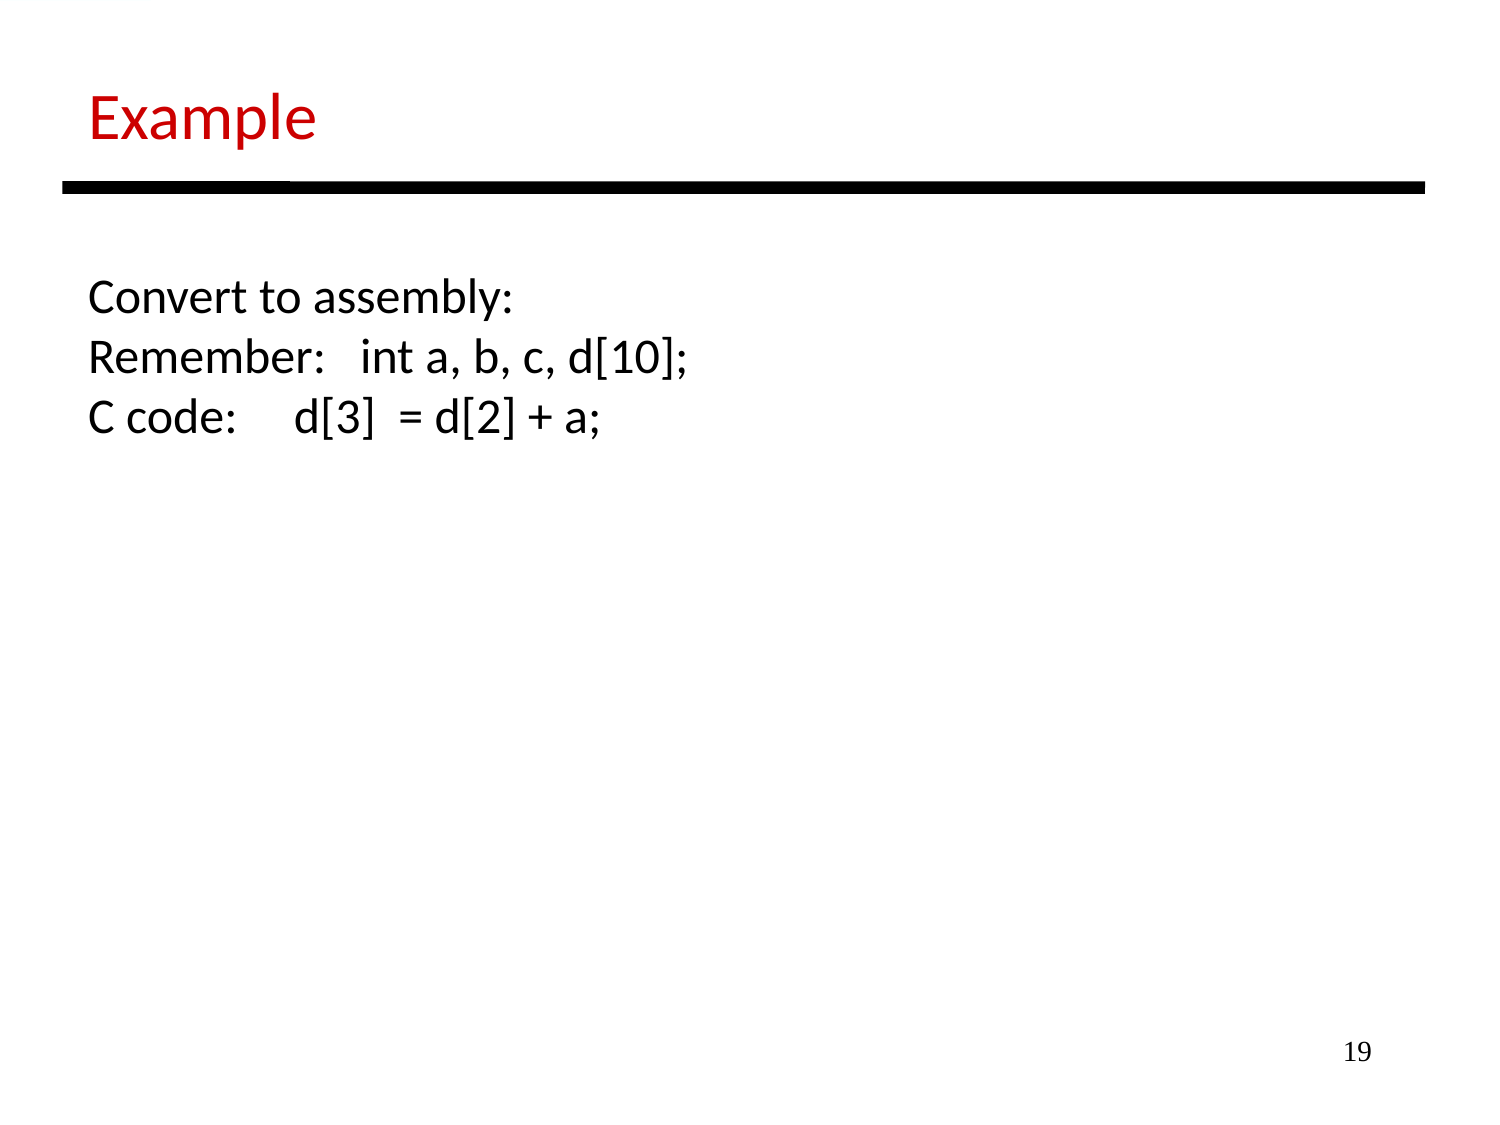

Example
Convert to assembly:
Remember: int a, b, c, d[10];
C code: d[3] = d[2] + a;